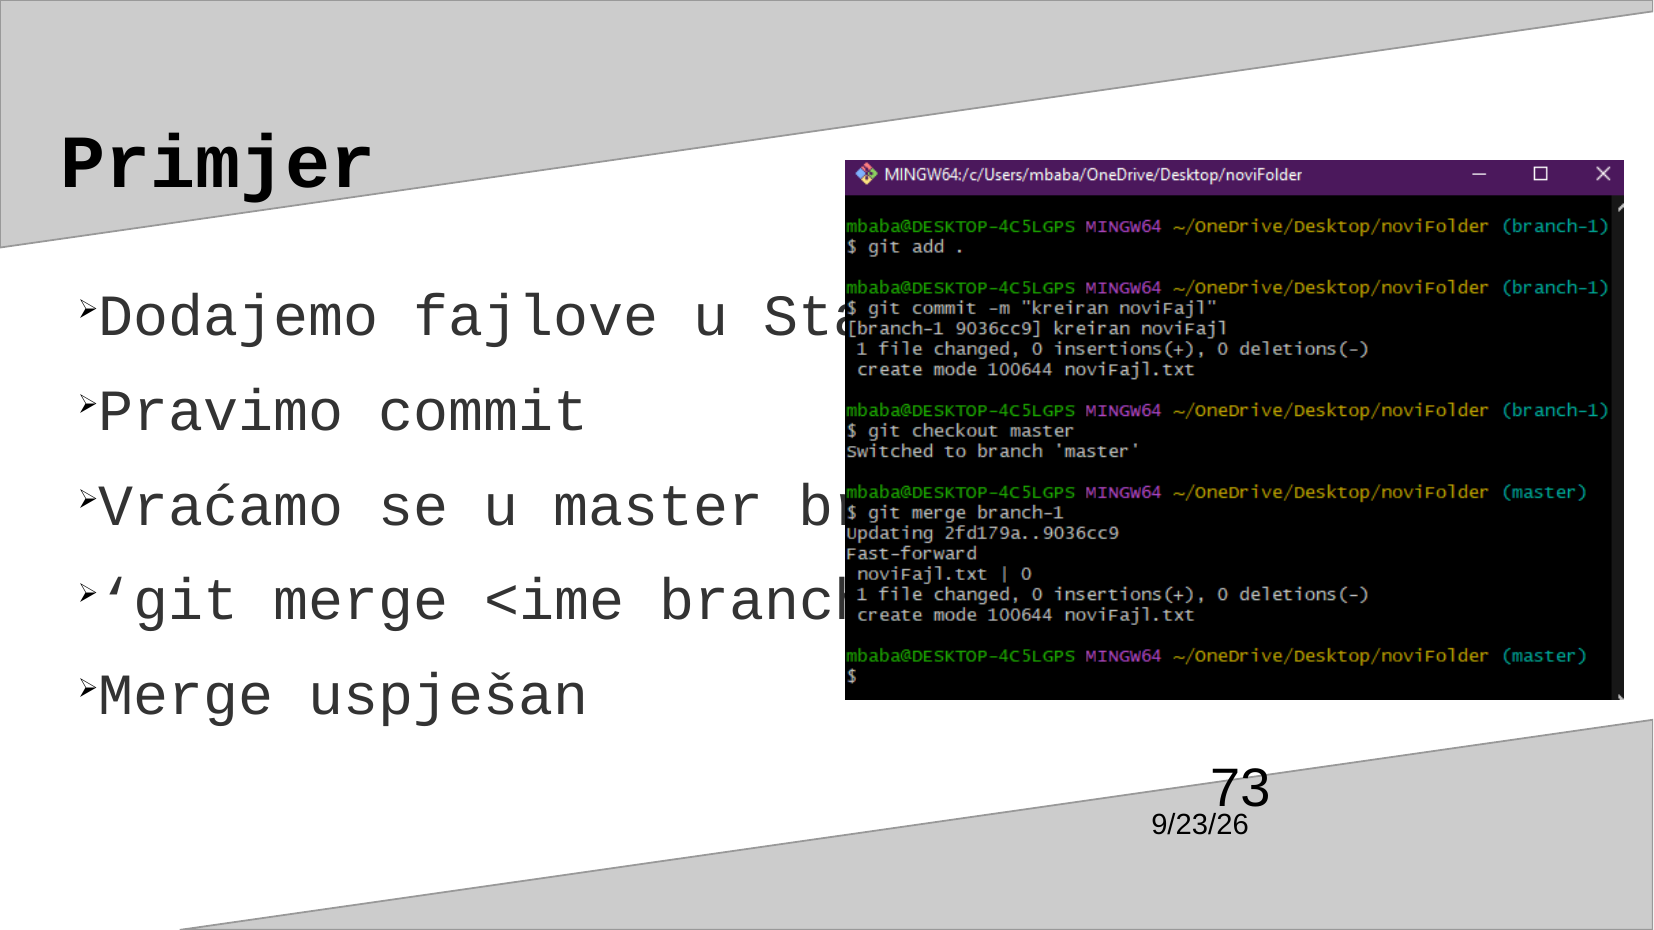

Primjer
# Dodajemo fajlove u Staging
Pravimo commit
Vraćamo se u master branch
‘git merge <ime branch-a>
Merge uspješan